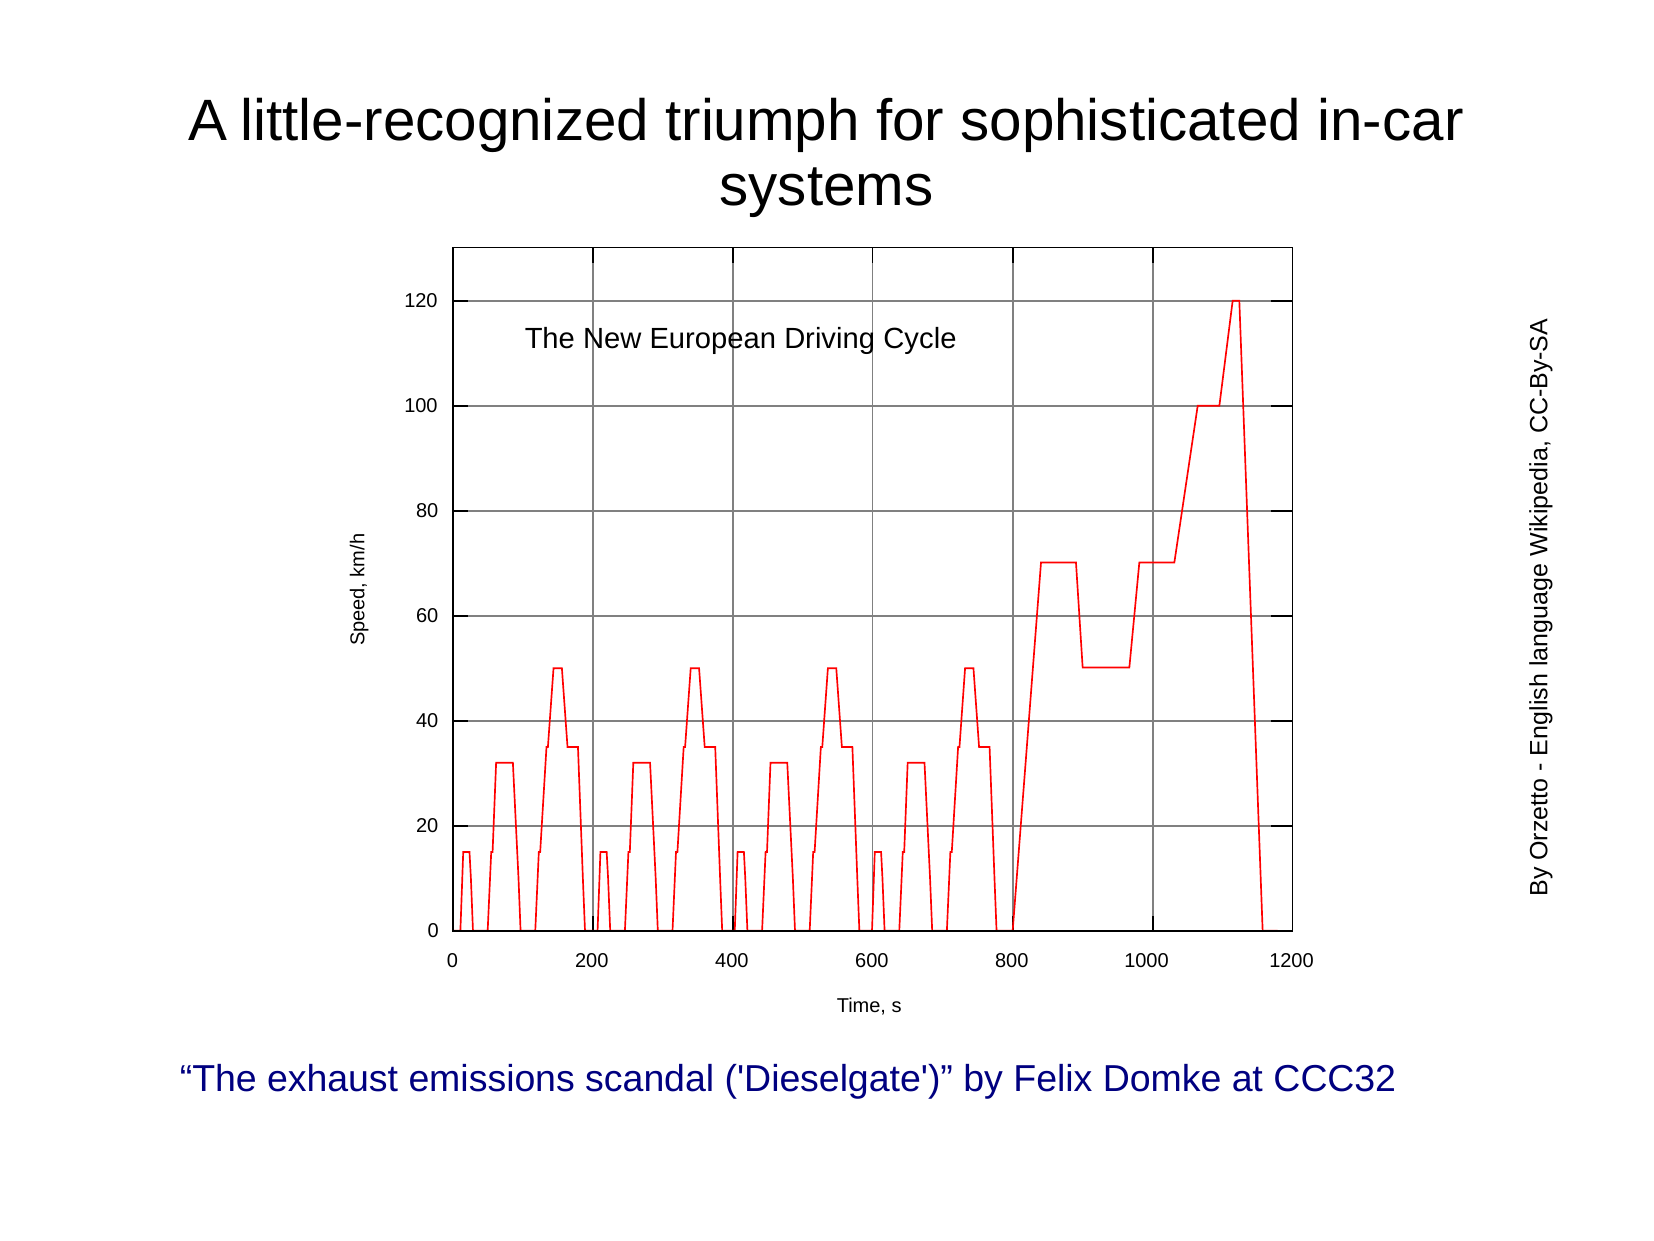

# A little-recognized triumph for sophisticated in-car systems
The New European Driving Cycle
By Orzetto - English language Wikipedia, CC-By-SA
“The exhaust emissions scandal ('Dieselgate')” by Felix Domke at CCC32